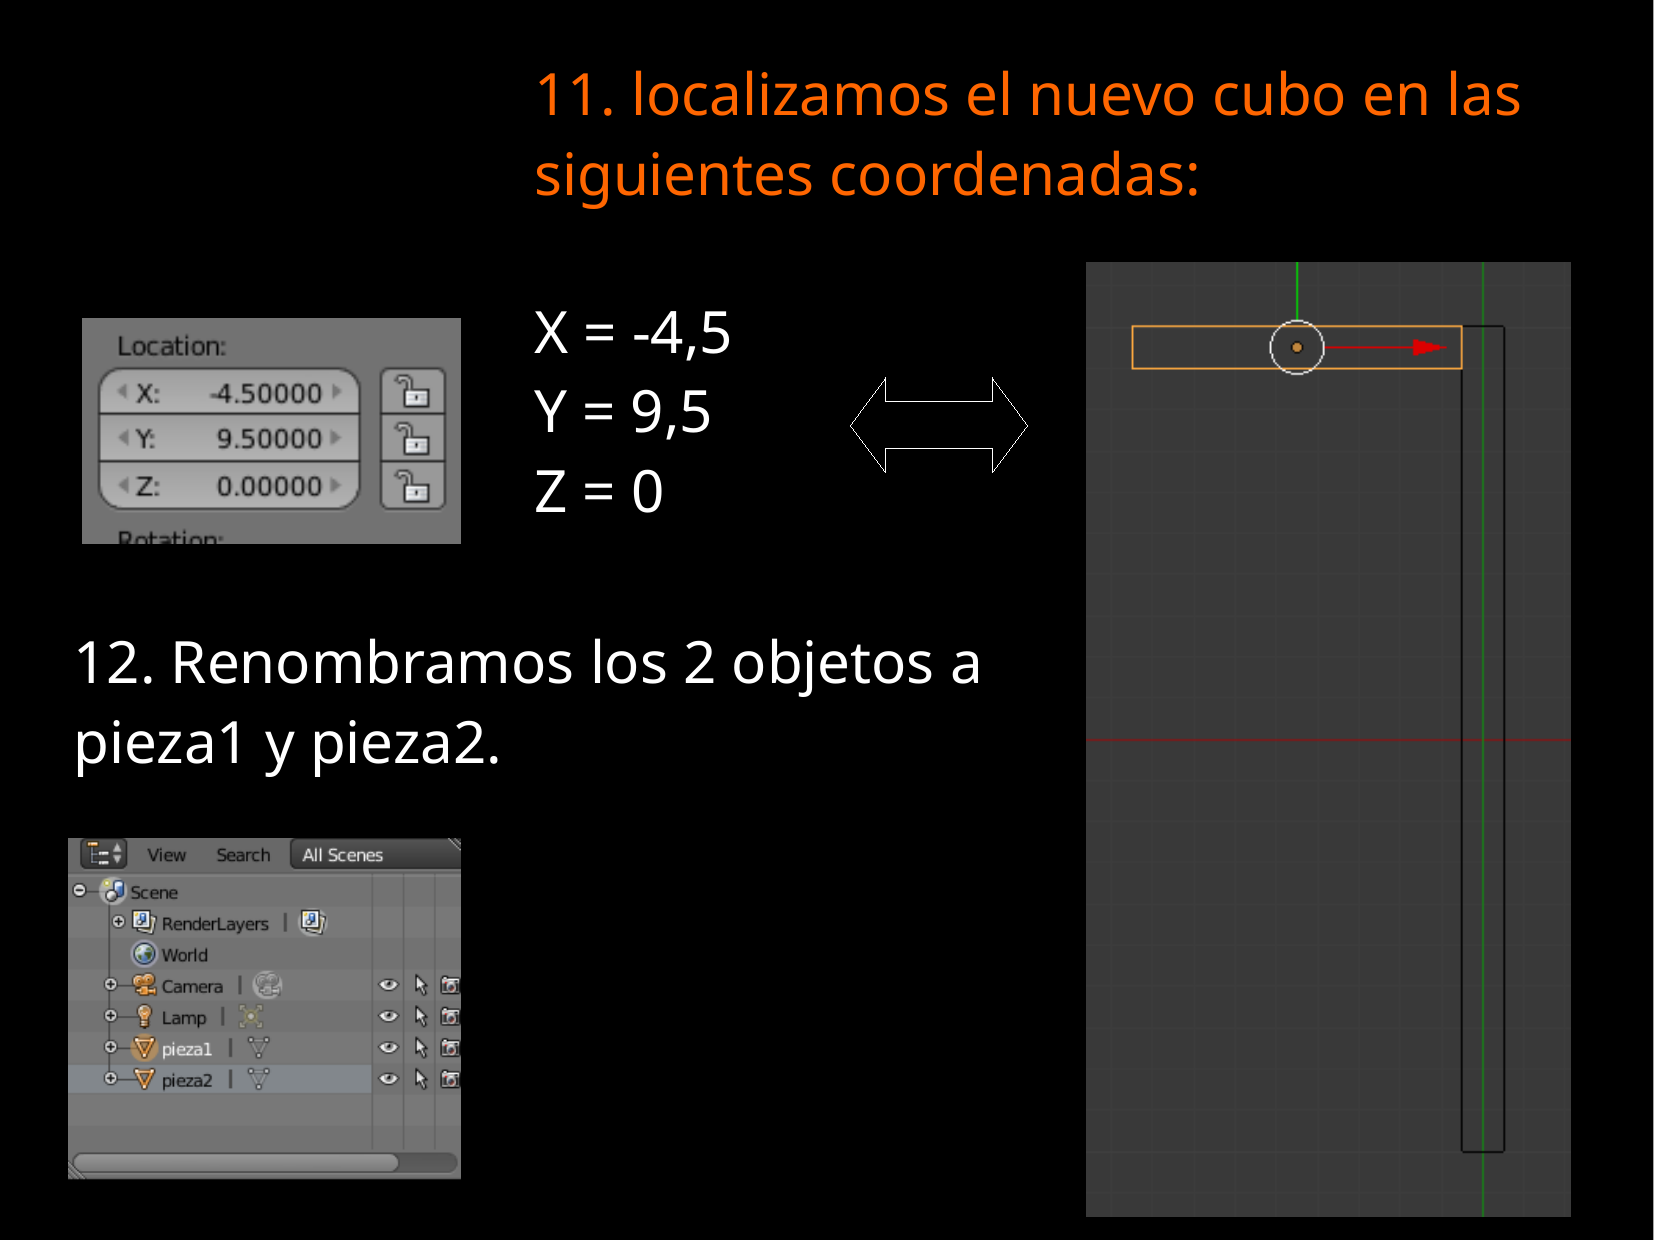

11. localizamos el nuevo cubo en las siguientes coordenadas:
X = -4,5
Y = 9,5
Z = 0
12. Renombramos los 2 objetos a pieza1 y pieza2.